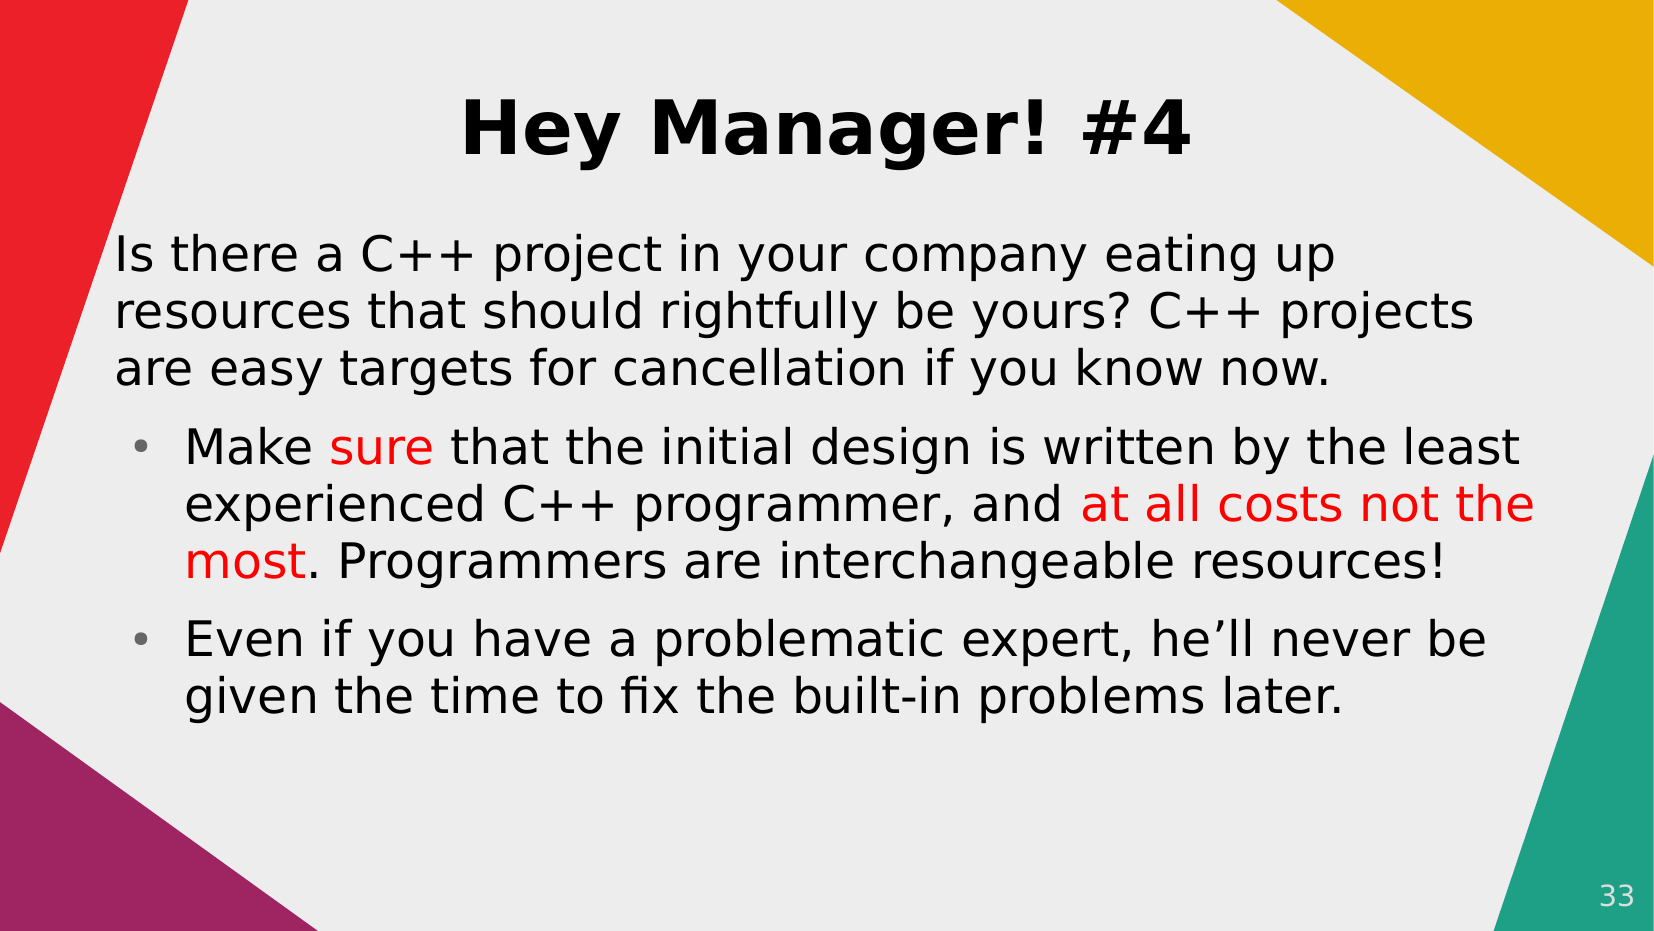

# Hey Manager! #4
Is there a C++ project in your company eating up resources that should rightfully be yours? C++ projects are easy targets for cancellation if you know now.
Make sure that the initial design is written by the least experienced C++ programmer, and at all costs not the most. Programmers are interchangeable resources!
Even if you have a problematic expert, he’ll never be given the time to fix the built-in problems later.
33